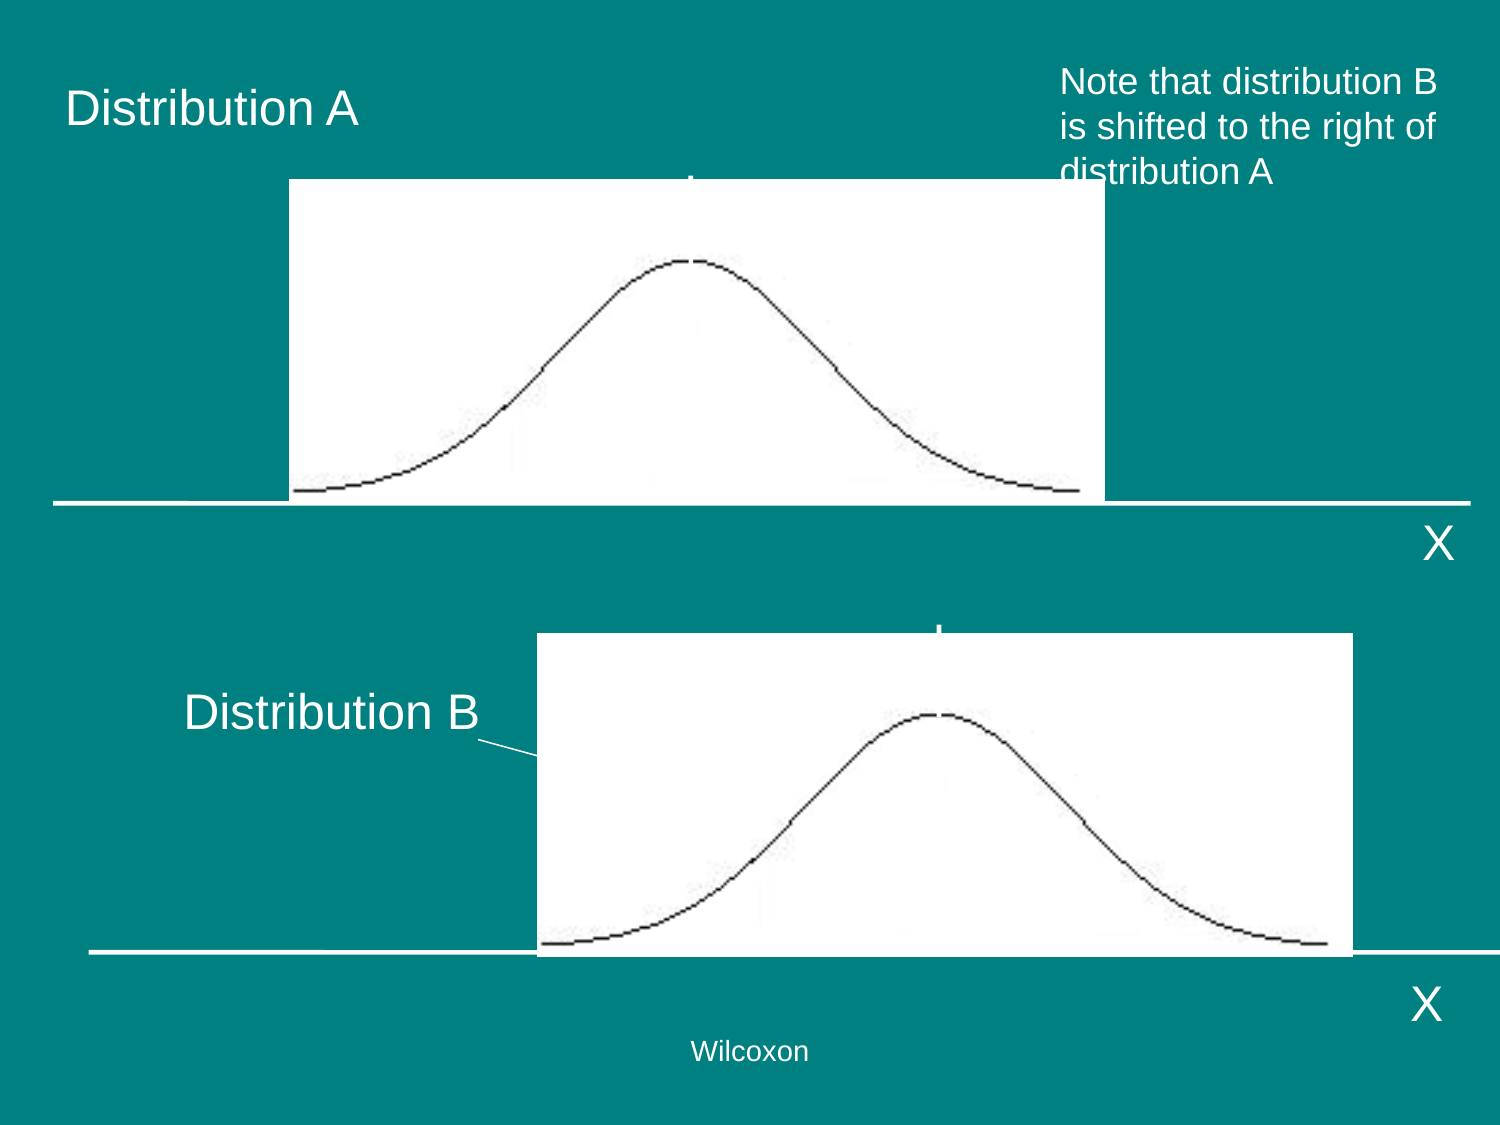

Note that distribution B is shifted to the right of distribution A
Distribution A
X
Distribution B
X
μ
μ
Wilcoxon